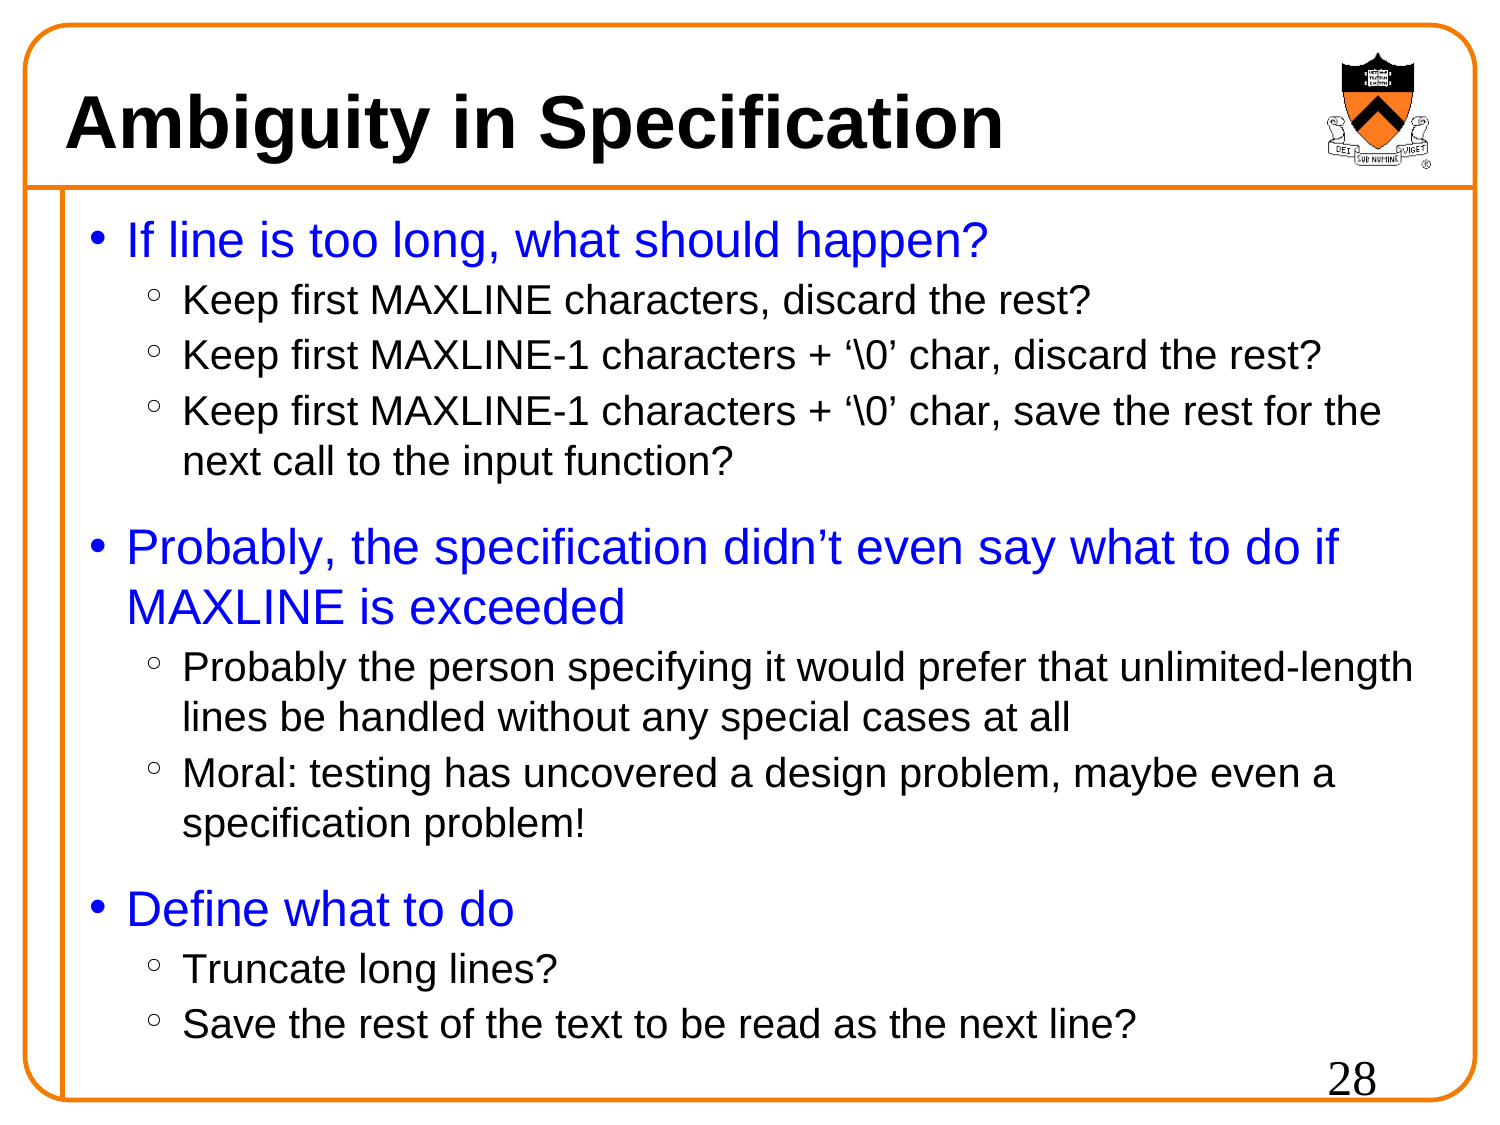

# Ambiguity in Specification
If line is too long, what should happen?
Keep first MAXLINE characters, discard the rest?
Keep first MAXLINE-1 characters + ‘\0’ char, discard the rest?
Keep first MAXLINE-1 characters + ‘\0’ char, save the rest for the next call to the input function?
Probably, the specification didn’t even say what to do if MAXLINE is exceeded
Probably the person specifying it would prefer that unlimited-length lines be handled without any special cases at all
Moral: testing has uncovered a design problem, maybe even a specification problem!
Define what to do
Truncate long lines?
Save the rest of the text to be read as the next line?
28